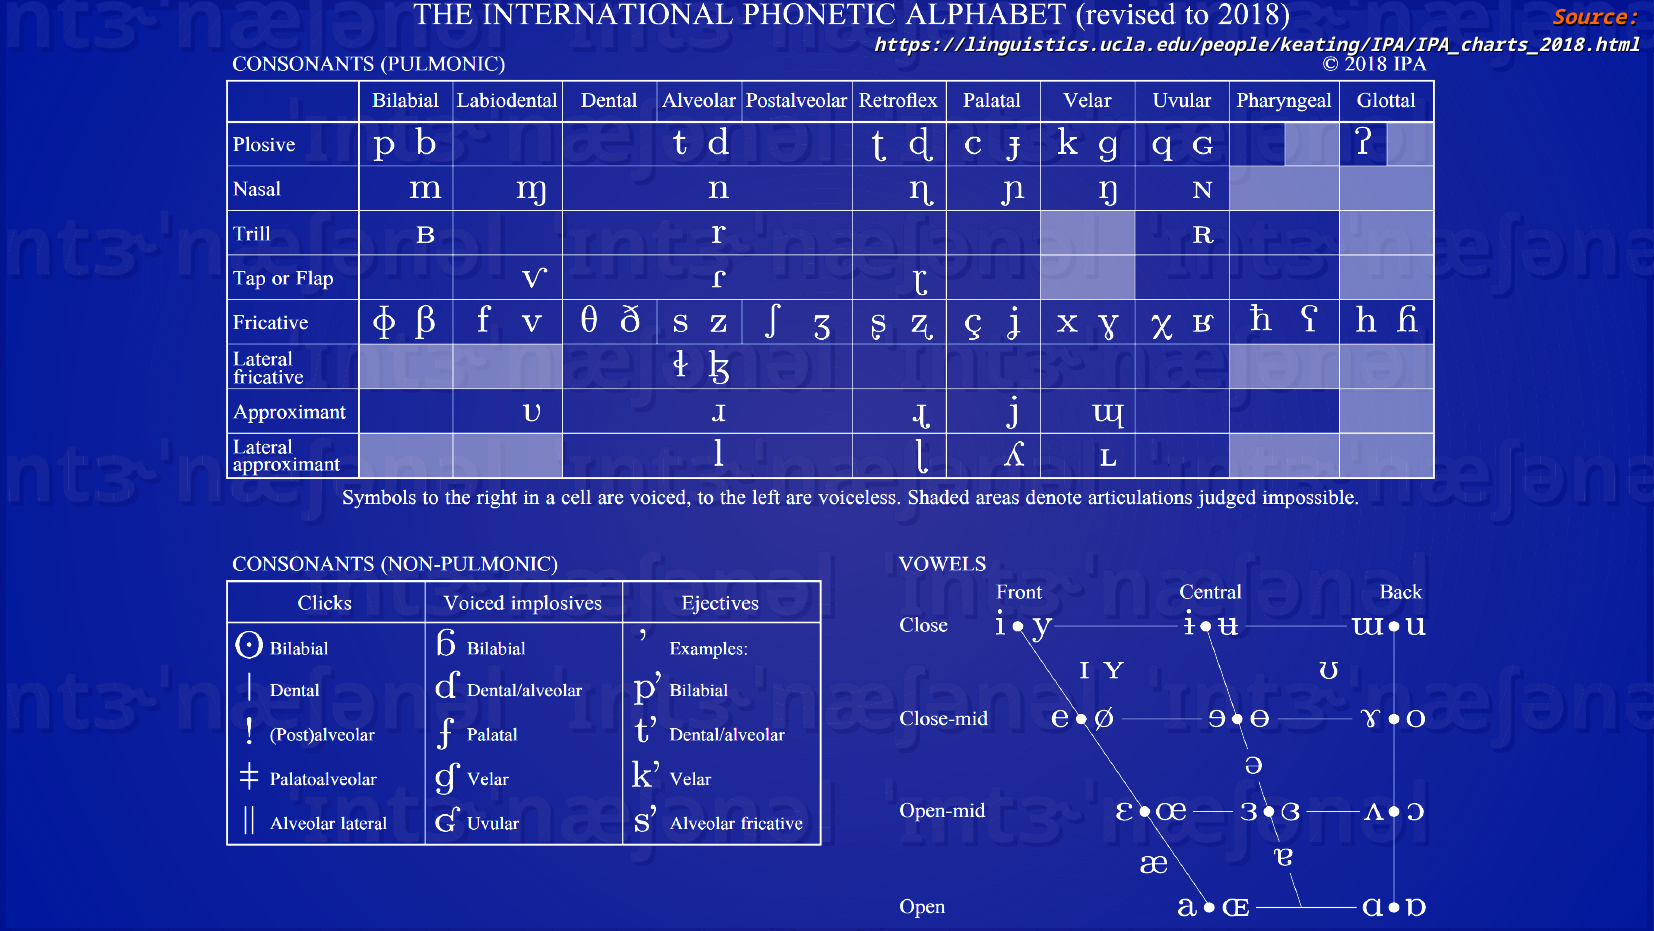

Source:
https://linguistics.ucla.edu/people/keating/IPA/IPA_charts_2018.html
#
ˈɪntɝˈnæʃənəl ˈɪntɝˈnæʃənəl ˈɪntɝˈnæʃənəl
 ˈɪntɝˈnæʃənəl ˈɪntɝˈnæʃənəl
ˈɪntɝˈnæʃənəl ˈɪntɝˈnæʃənəl ˈɪntɝˈnæʃənəl
 ˈɪntɝˈnæʃənəl ˈɪntɝˈnæʃənəl
ˈɪntɝˈnæʃənəl ˈɪntɝˈnæʃənəl ˈɪntɝˈnæʃənəl
 ˈɪntɝˈnæʃənəl ˈɪntɝˈnæʃənəl
ˈɪntɝˈnæʃənəl ˈɪntɝˈnæʃənəl ˈɪntɝˈnæʃənəl
 ˈɪntɝˈnæʃənəl ˈɪntɝˈnæʃənəl